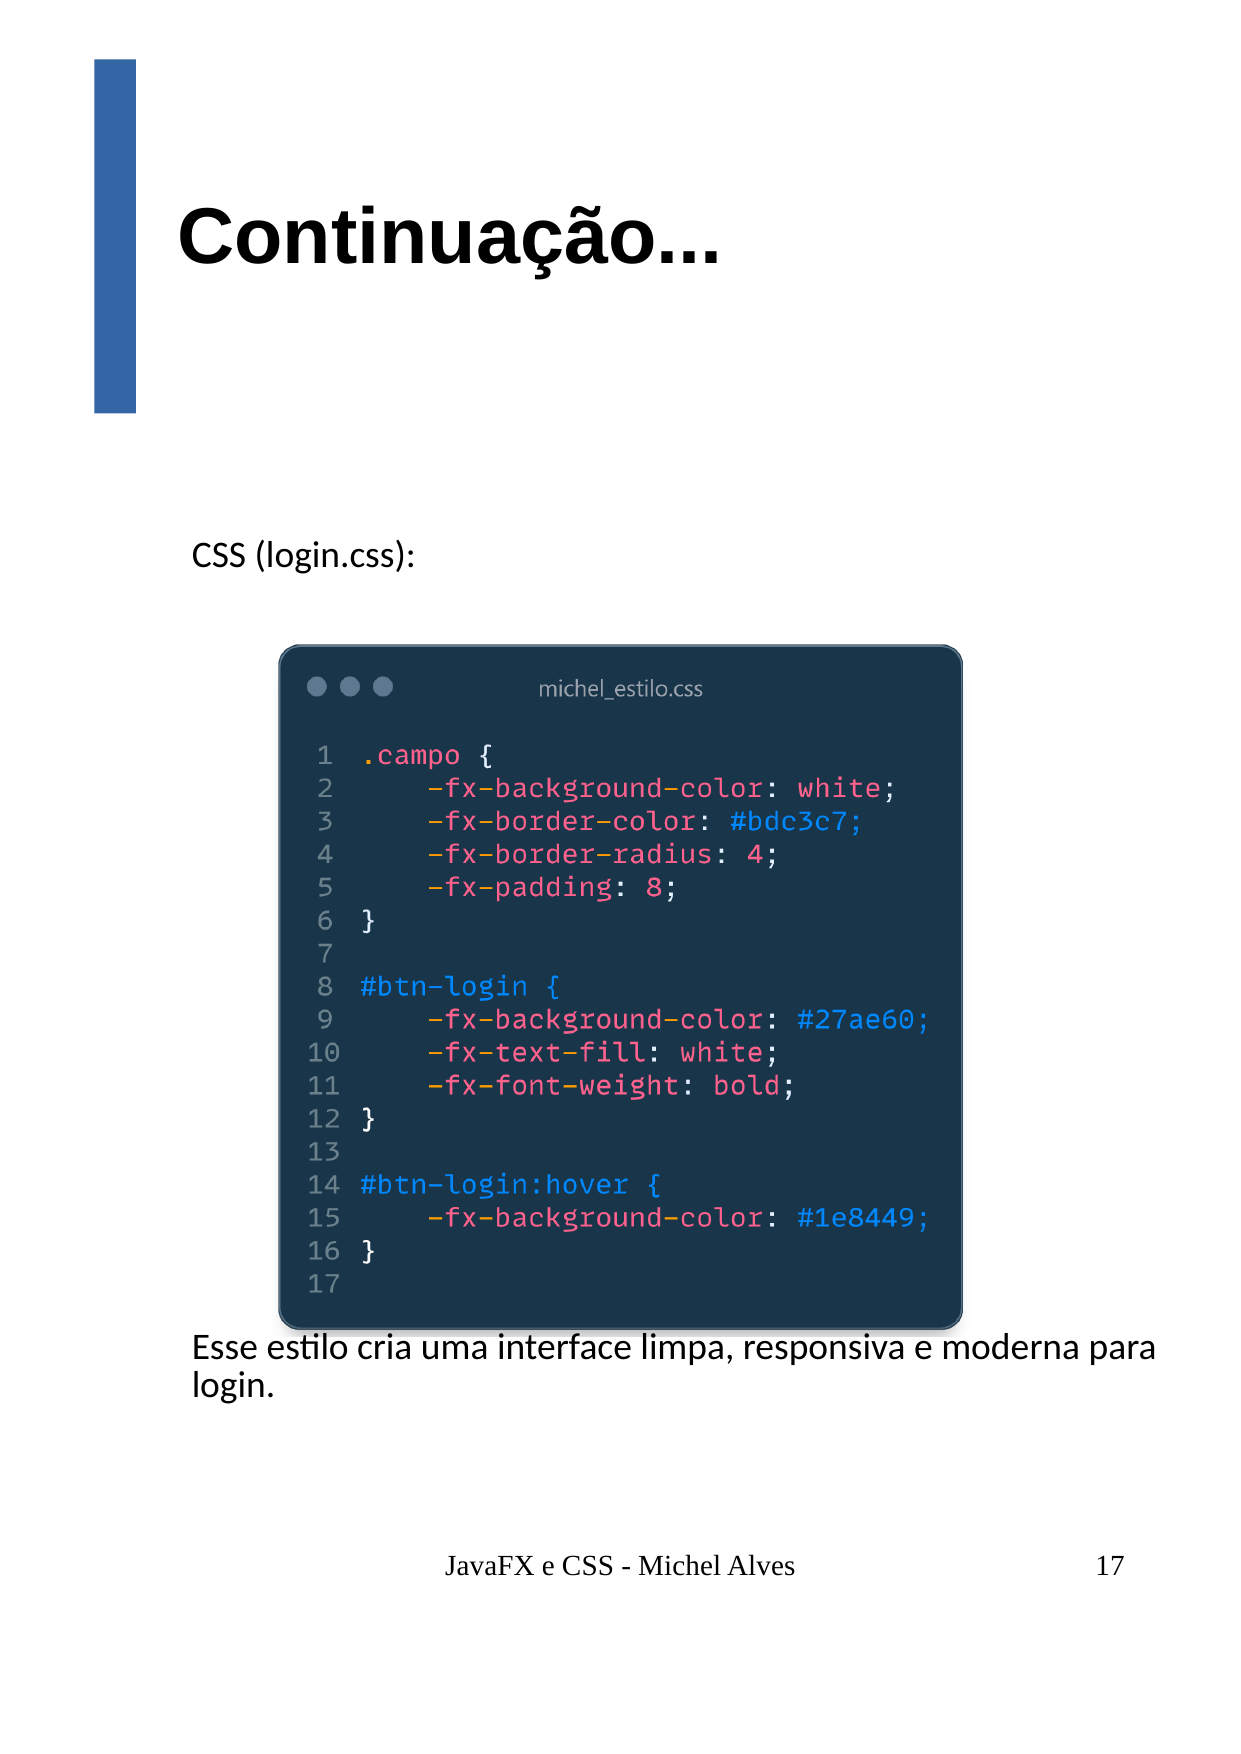

# Continuação...
CSS (login.css):
Esse estilo cria uma interface limpa, responsiva e moderna para login.
JavaFX e CSS - Michel Alves
17